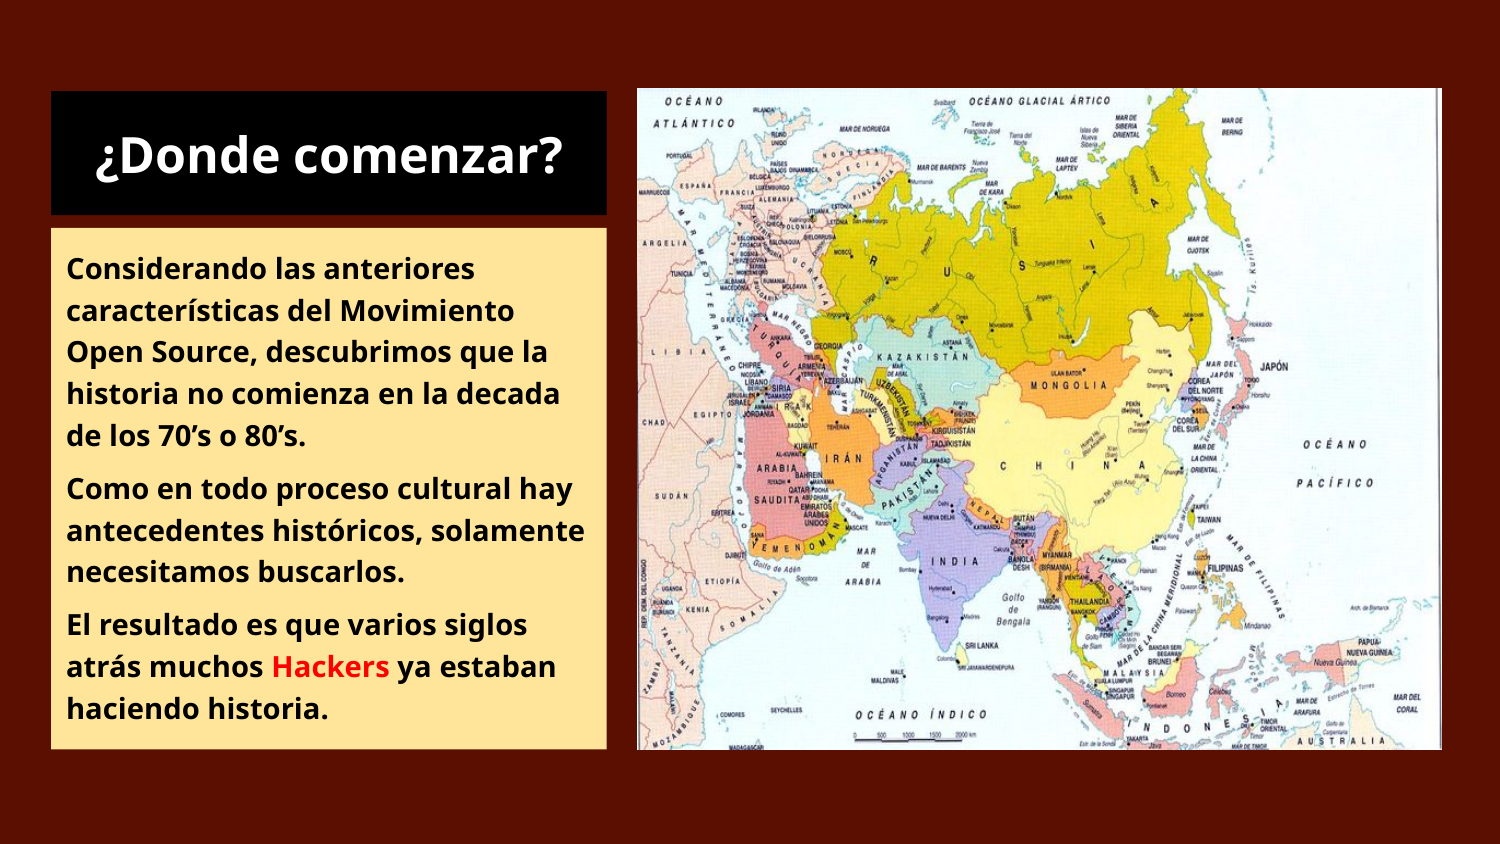

# ¿Donde comenzar?
Considerando las anteriores características del Movimiento Open Source, descubrimos que la historia no comienza en la decada de los 70’s o 80’s.
Como en todo proceso cultural hay antecedentes históricos, solamente necesitamos buscarlos.
El resultado es que varios siglos atrás muchos Hackers ya estaban haciendo historia.